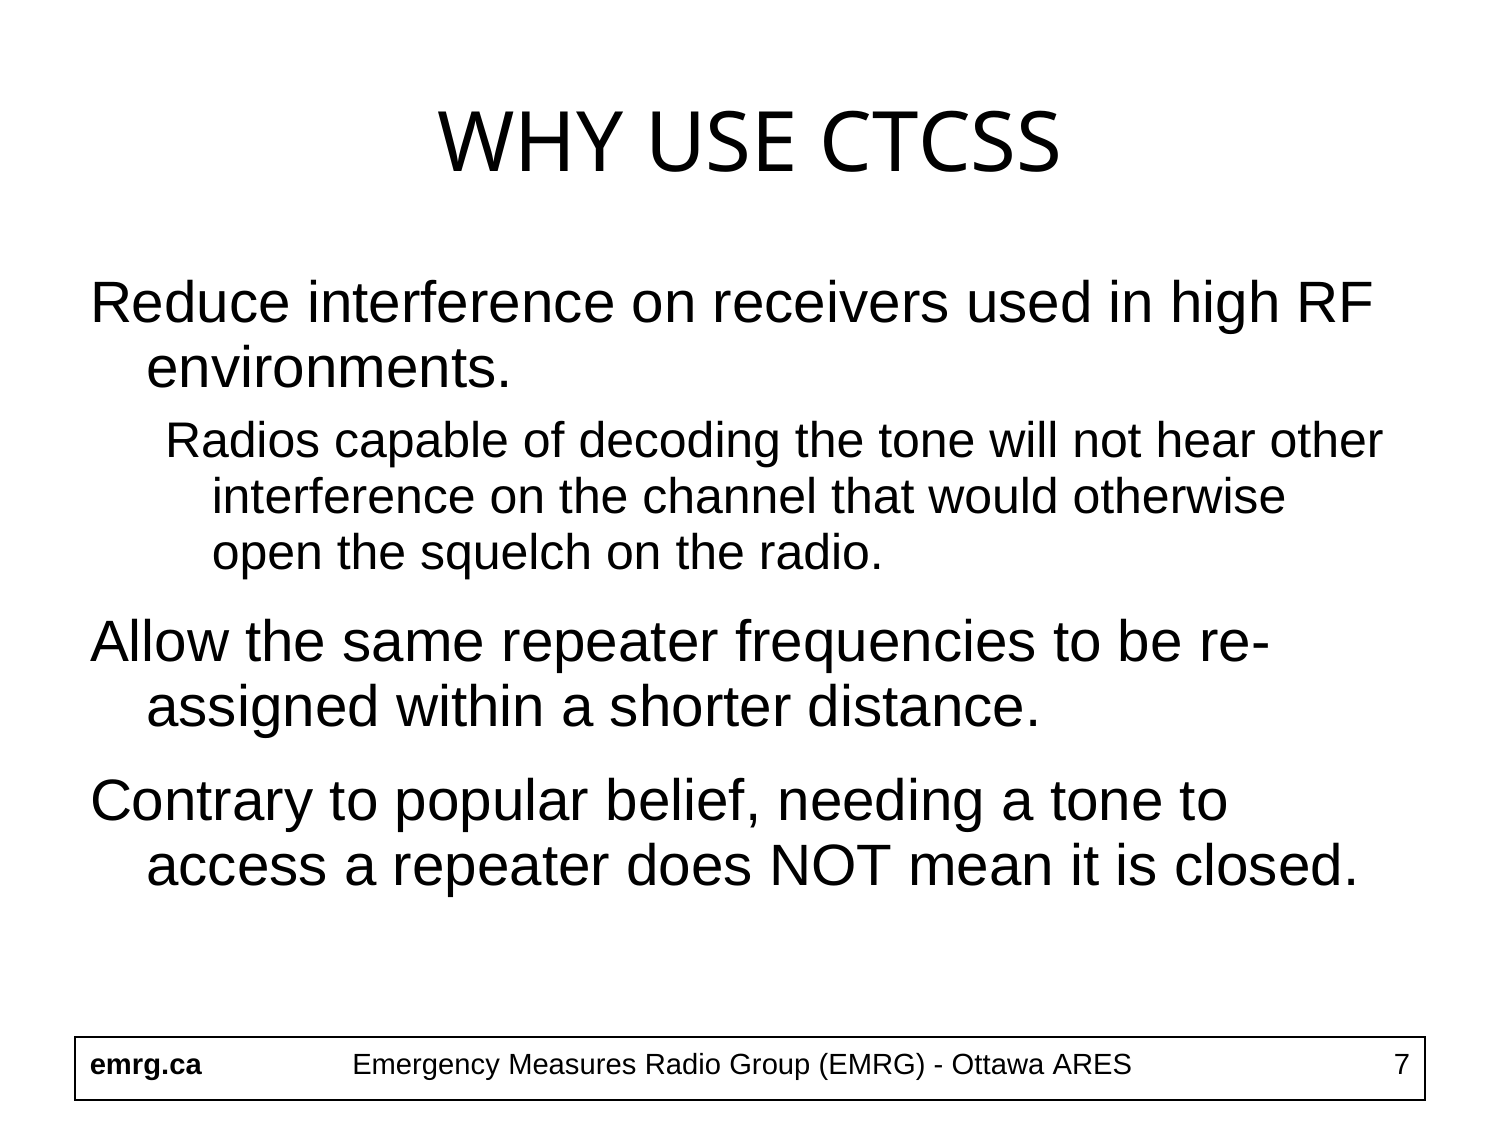

# WHY USE CTCSS
Reduce interference on receivers used in high RF environments.
Radios capable of decoding the tone will not hear other interference on the channel that would otherwise open the squelch on the radio.
Allow the same repeater frequencies to be re-assigned within a shorter distance.
Contrary to popular belief, needing a tone to access a repeater does NOT mean it is closed.
Emergency Measures Radio Group (EMRG) - Ottawa ARES